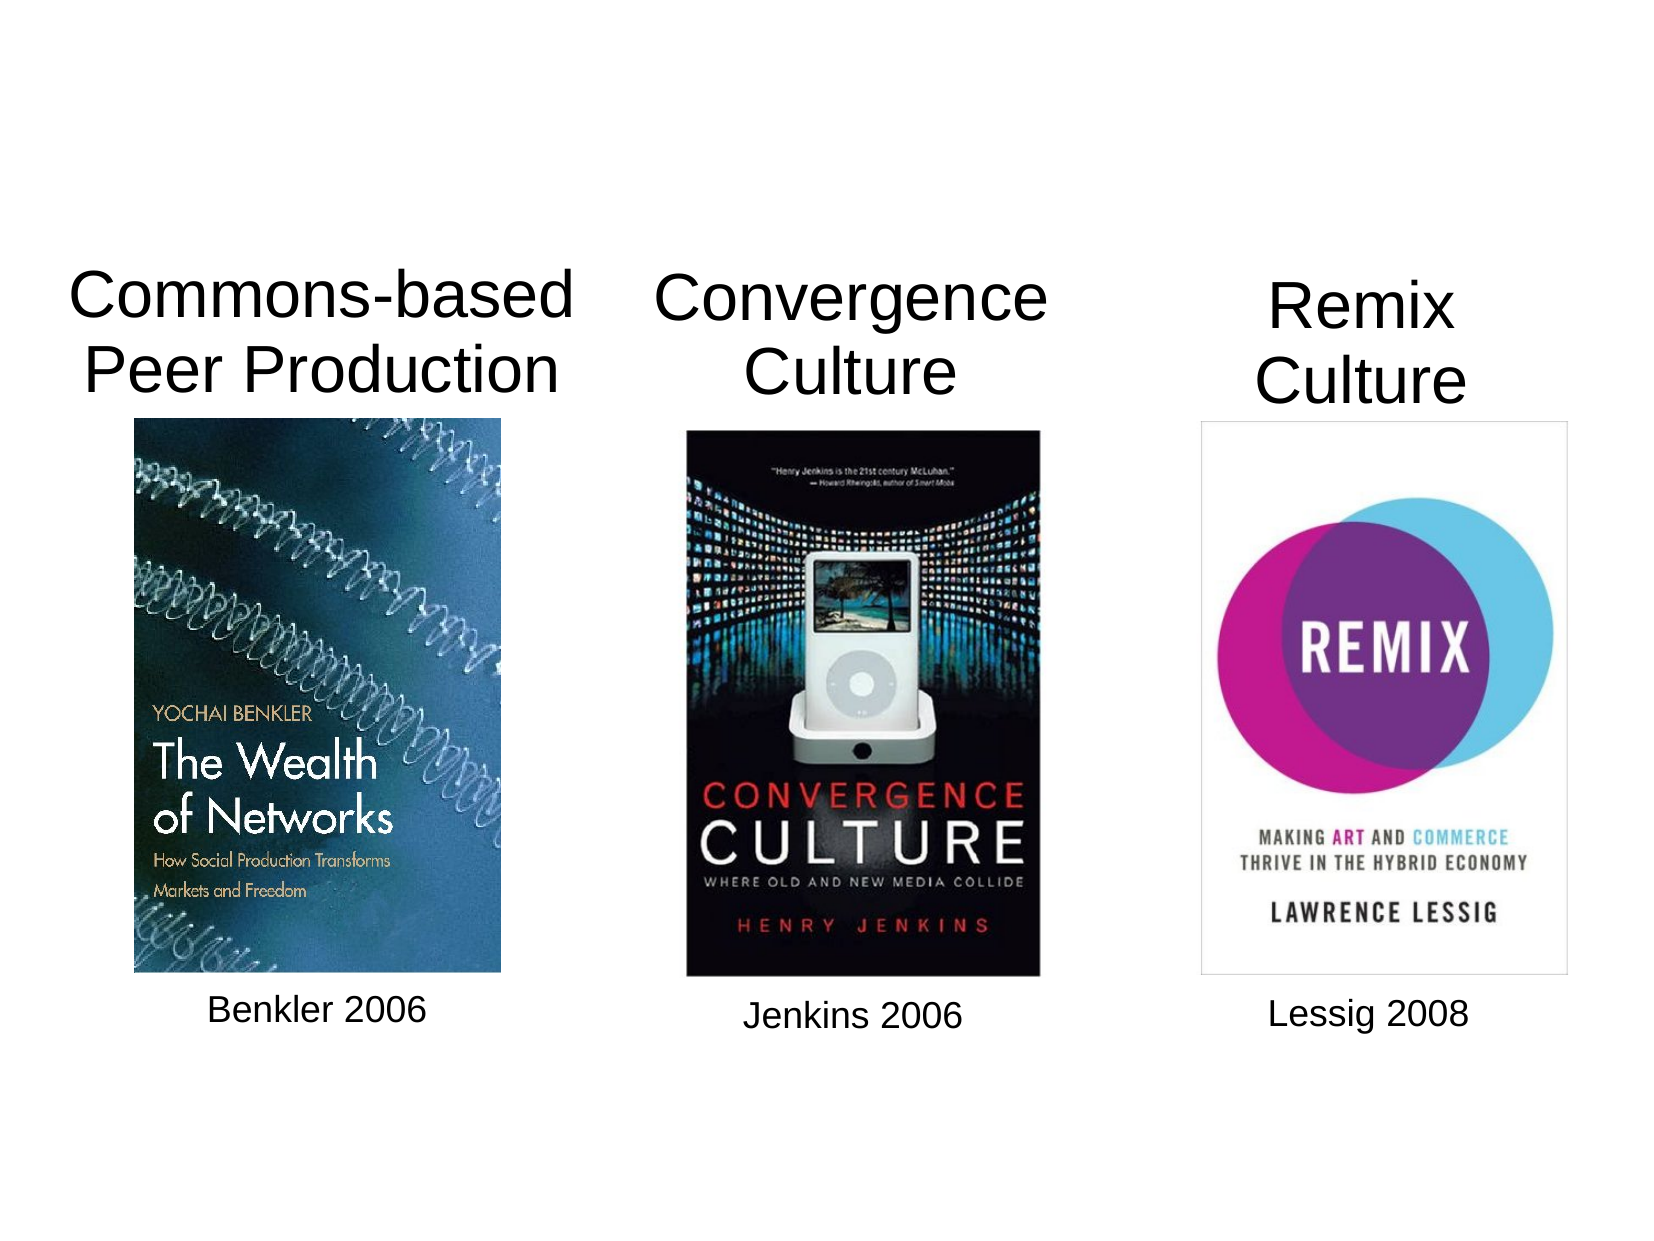

Commons-based Peer Production
Convergence
Culture
Remix
Culture
Benkler 2006
Lessig 2008
Jenkins 2006